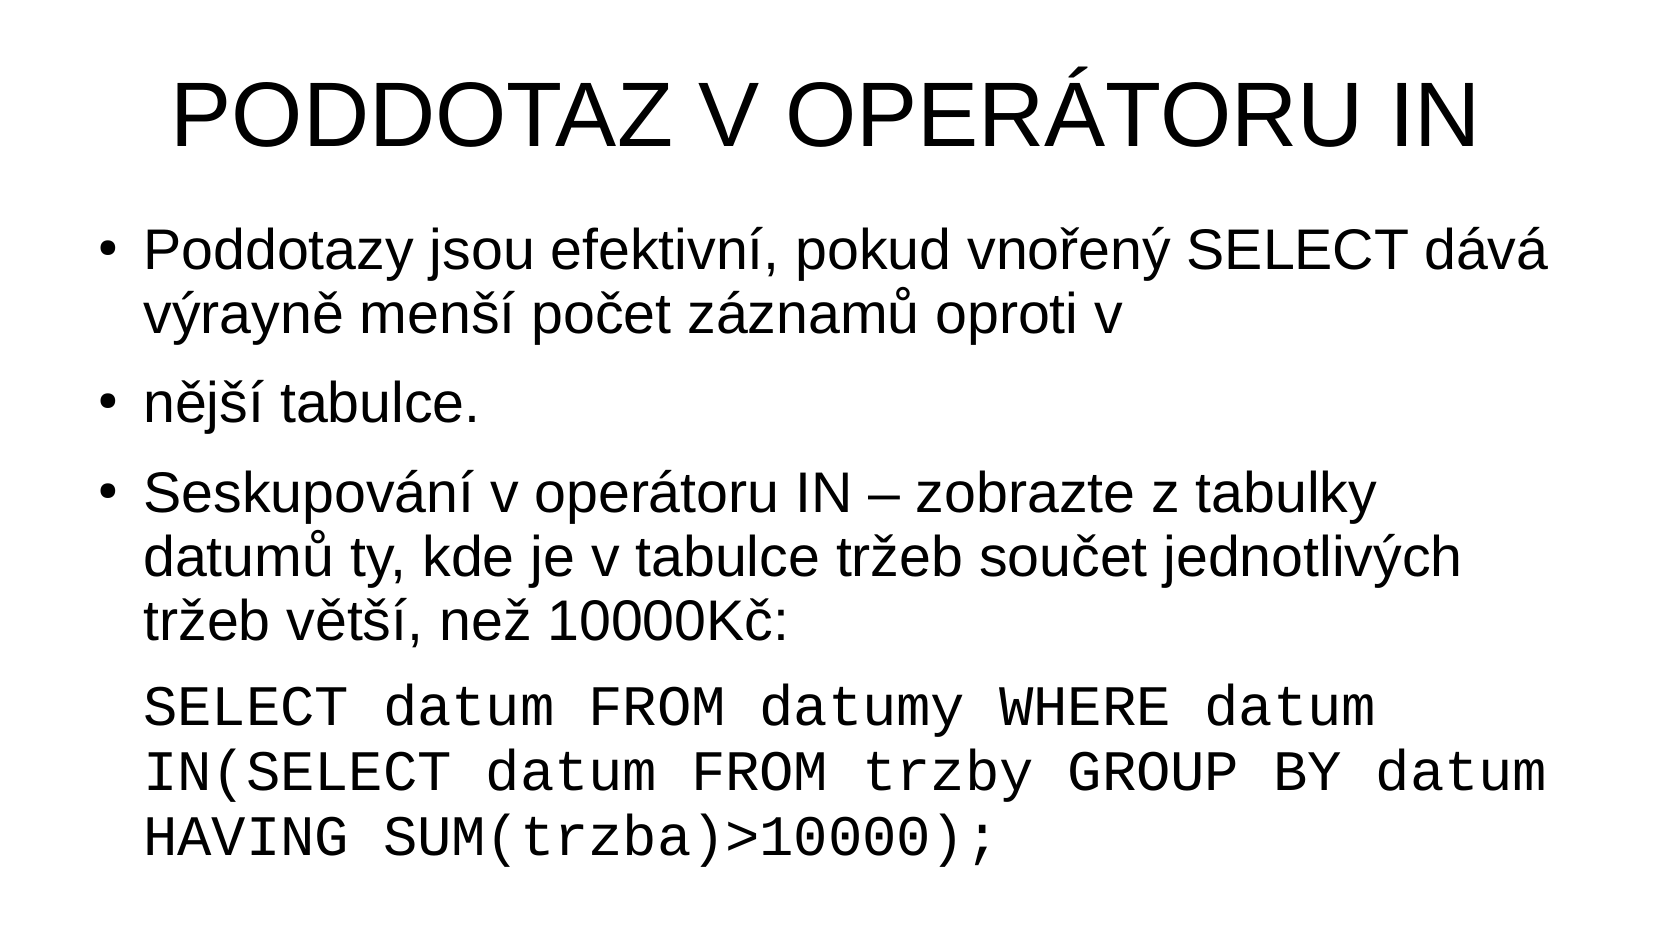

# PODDOTAZ V OPERÁTORU IN
Poddotazy jsou efektivní, pokud vnořený SELECT dává výrayně menší počet záznamů oproti v
nější tabulce.
Seskupování v operátoru IN – zobrazte z tabulky datumů ty, kde je v tabulce tržeb součet jednotlivých tržeb větší, než 10000Kč:
SELECT datum FROM datumy WHERE datum IN(SELECT datum FROM trzby GROUP BY datum HAVING SUM(trzba)>10000);